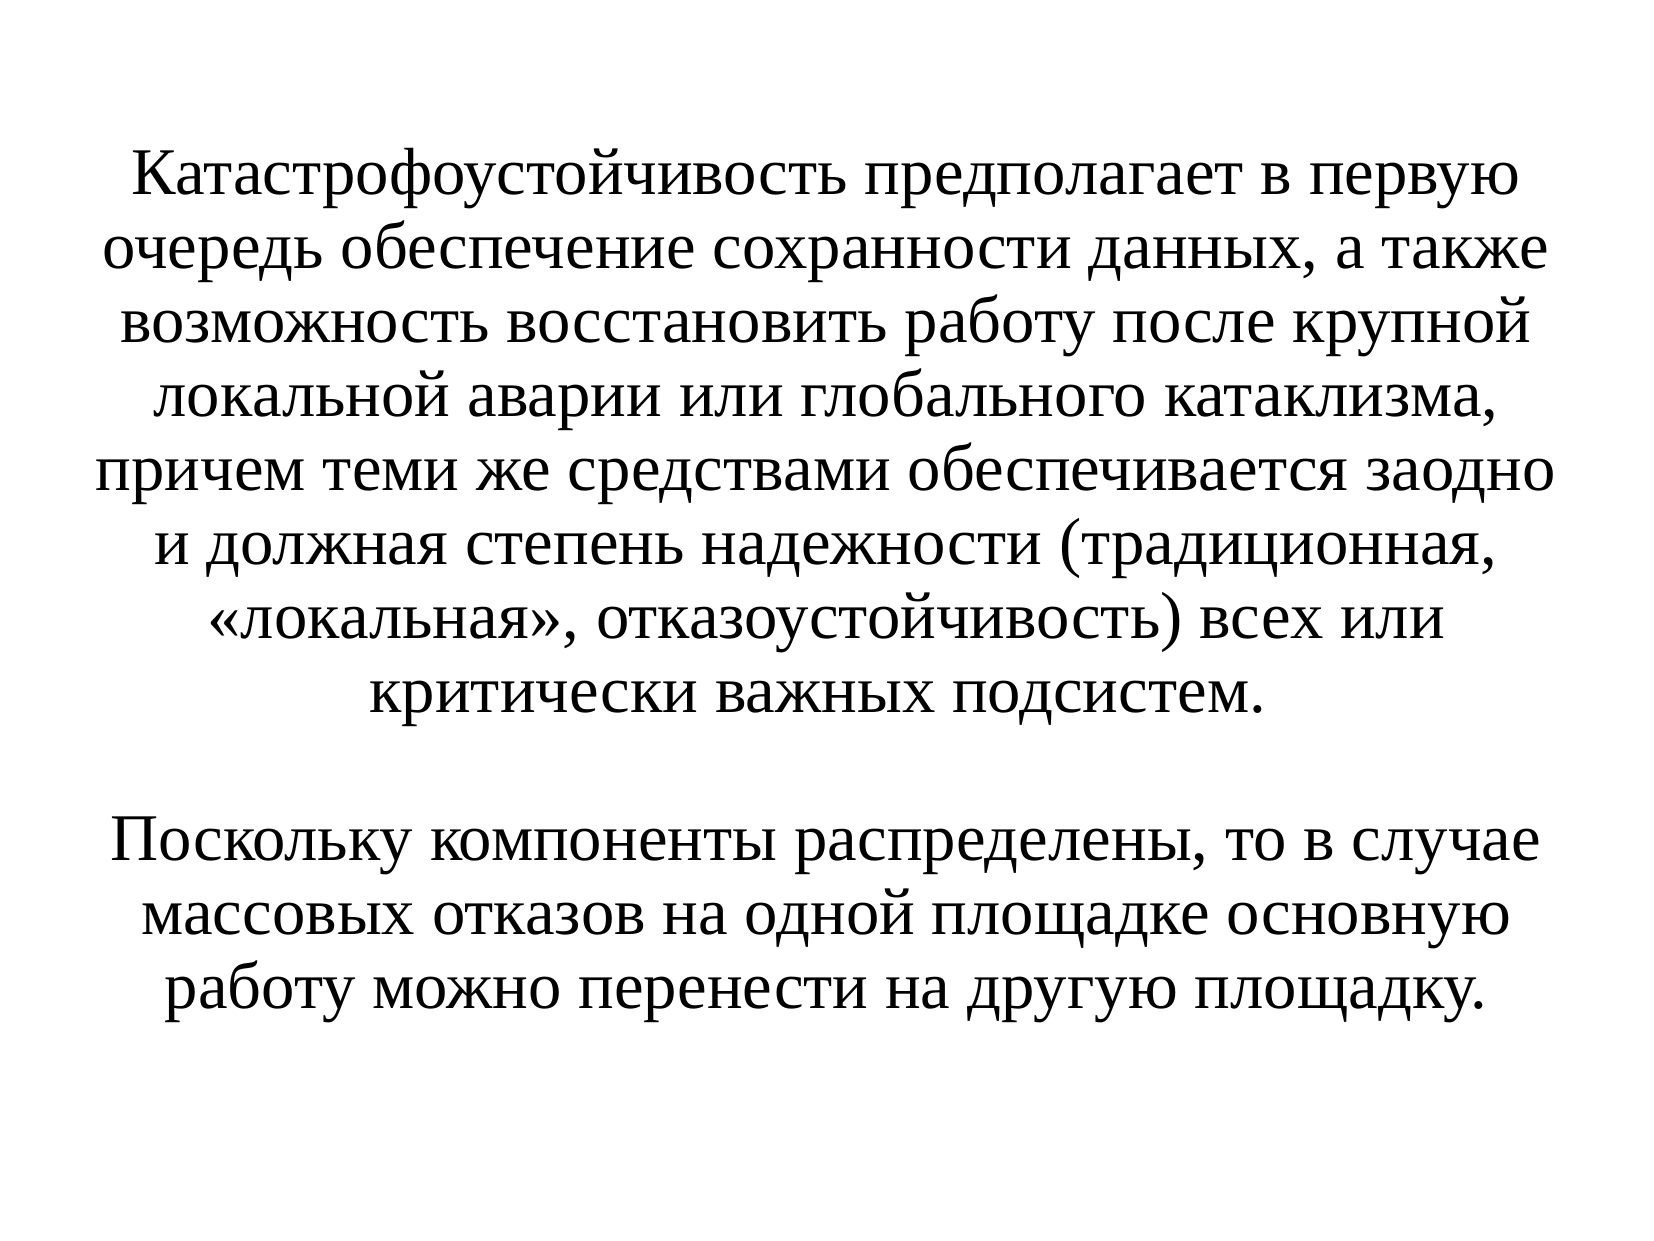

# Катастрофоустойчивость предполагает в первую очередь обеспечение сохранности данных, а также возможность восстановить работу после крупной локальной аварии или глобального катаклизма, причем теми же средствами обеспечивается заодно и должная степень надежности (традиционная, «локальная», отказоустойчивость) всех или критически важных подсистем.
Поскольку компоненты распределены, то в случае массовых отказов на одной площадке основную работу можно перенести на другую площадку.